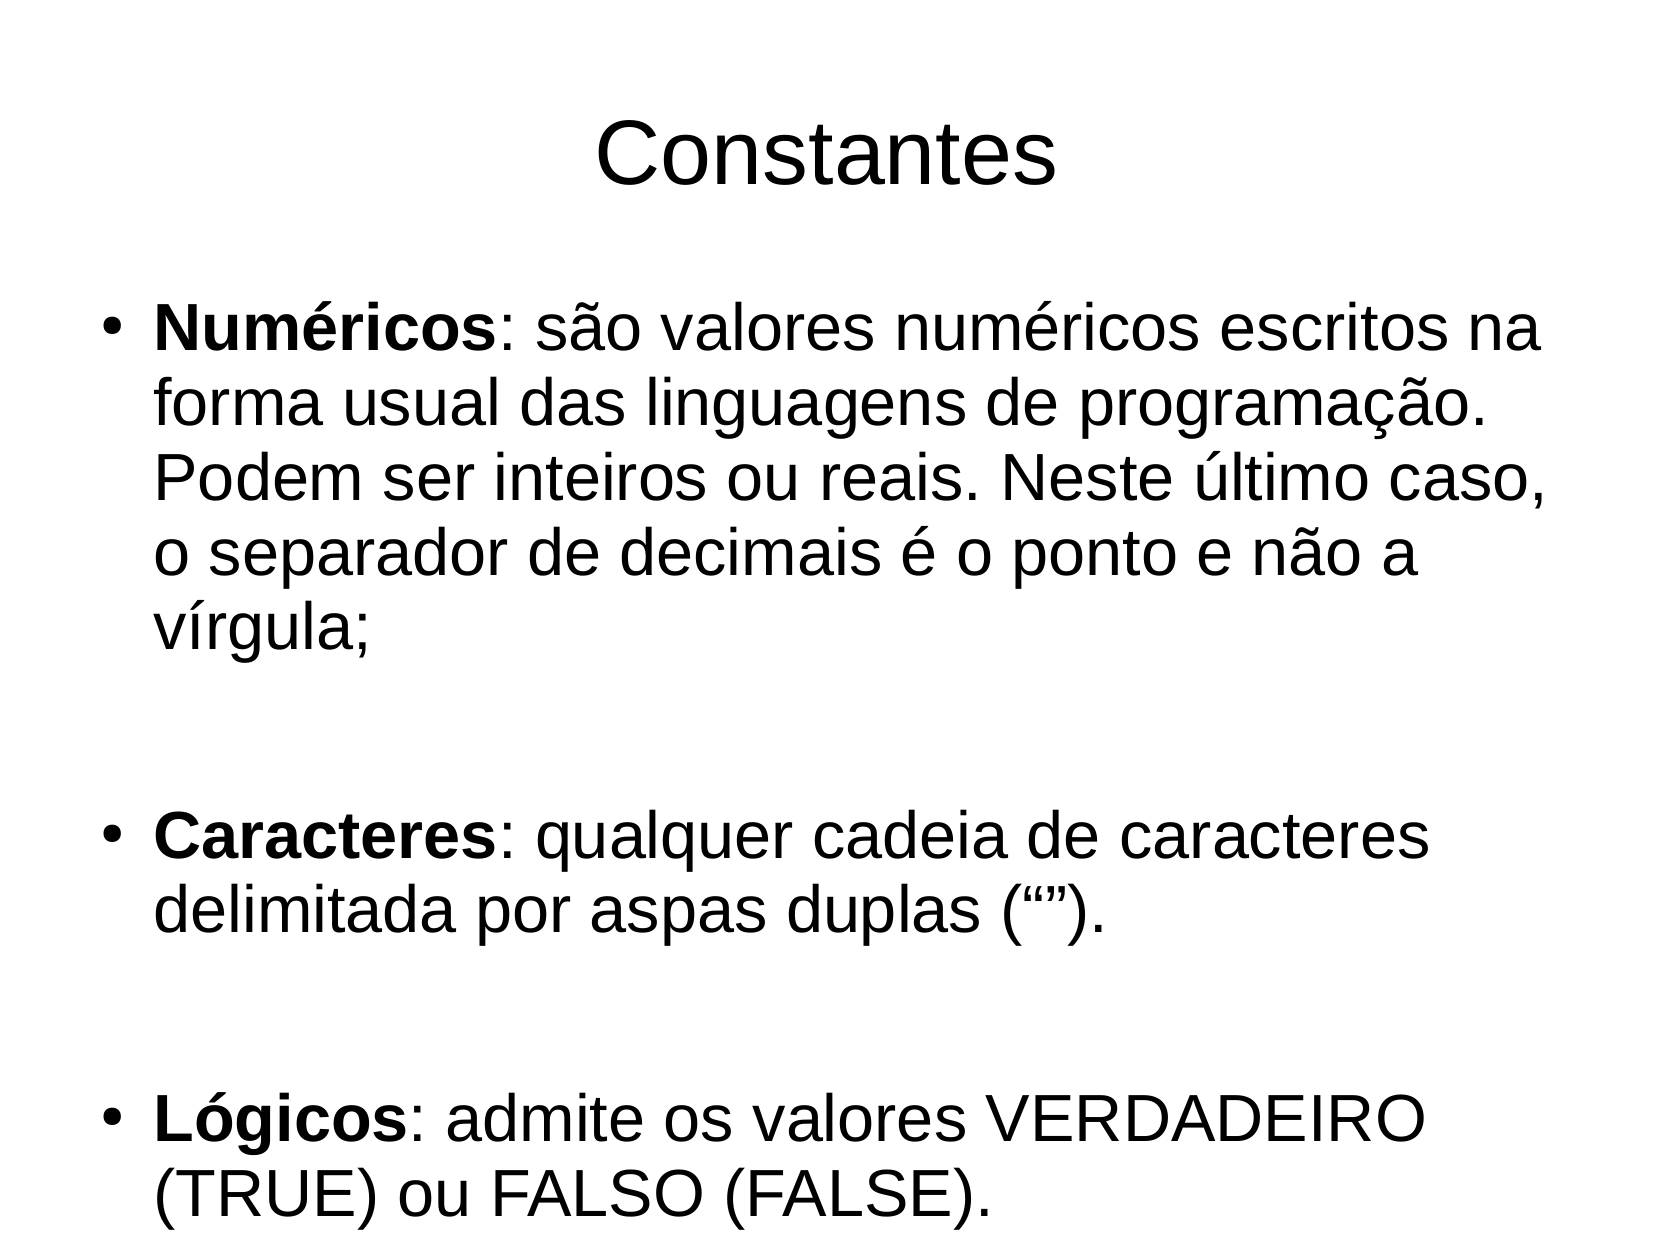

# Constantes
Numéricos: são valores numéricos escritos na forma usual das linguagens de programação. Podem ser inteiros ou reais. Neste último caso, o separador de decimais é o ponto e não a vírgula;
Caracteres: qualquer cadeia de caracteres delimitada por aspas duplas (“”).
Lógicos: admite os valores VERDADEIRO (TRUE) ou FALSO (FALSE).